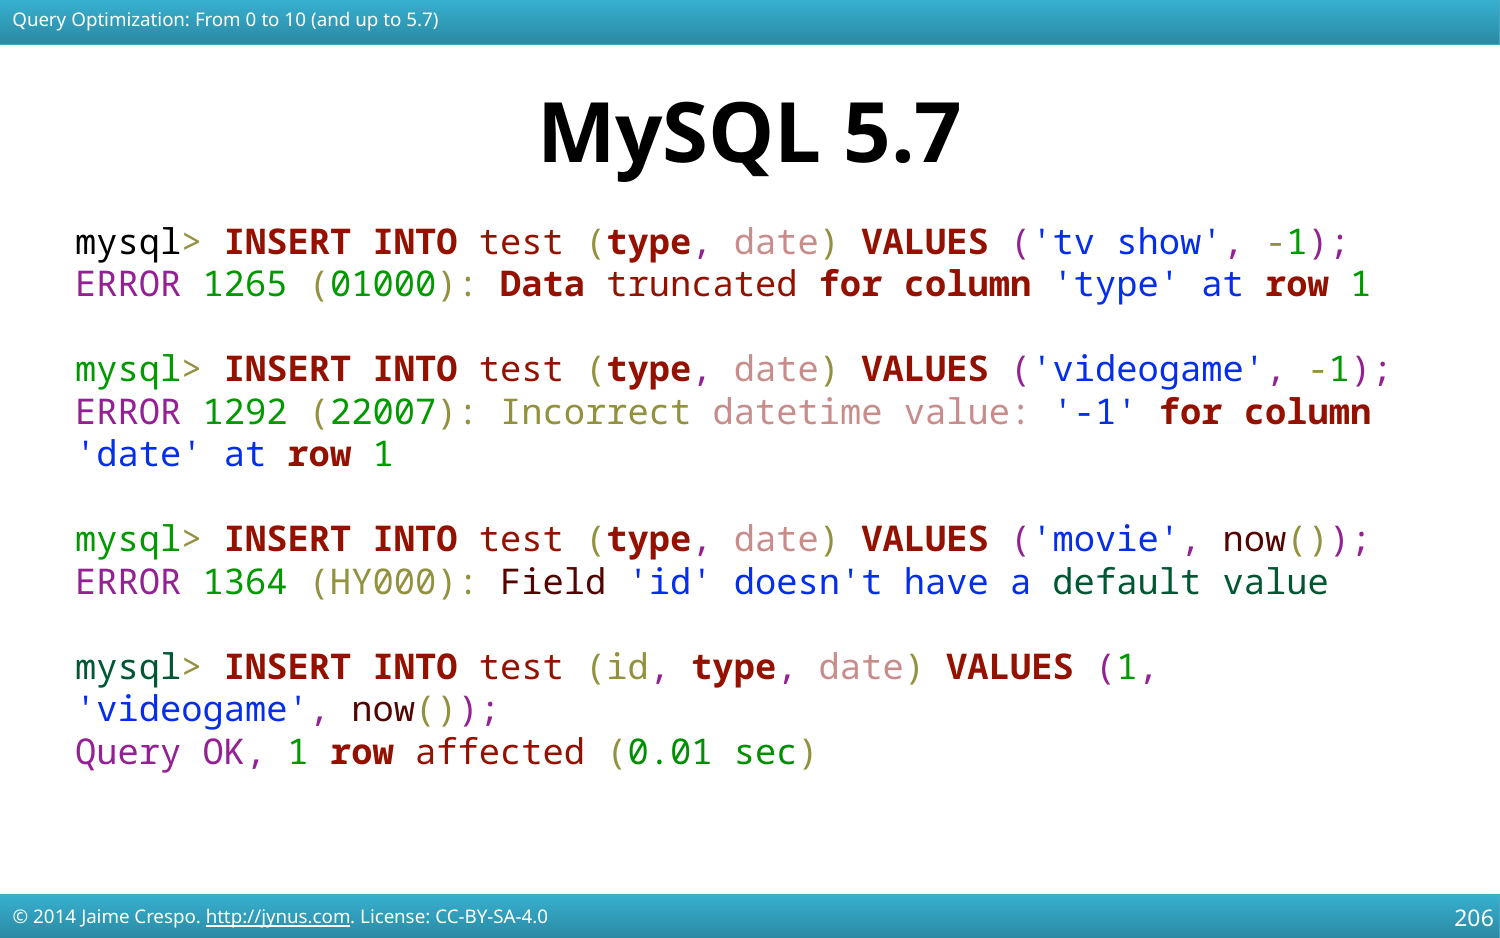

# MySQL 5.7
mysql> INSERT INTO test (type, date) VALUES ('tv show', -1);
ERROR 1265 (01000): Data truncated for column 'type' at row 1
mysql> INSERT INTO test (type, date) VALUES ('videogame', -1);
ERROR 1292 (22007): Incorrect datetime value: '-1' for column 'date' at row 1
mysql> INSERT INTO test (type, date) VALUES ('movie', now());
ERROR 1364 (HY000): Field 'id' doesn't have a default value
mysql> INSERT INTO test (id, type, date) VALUES (1, 'videogame', now());
Query OK, 1 row affected (0.01 sec)